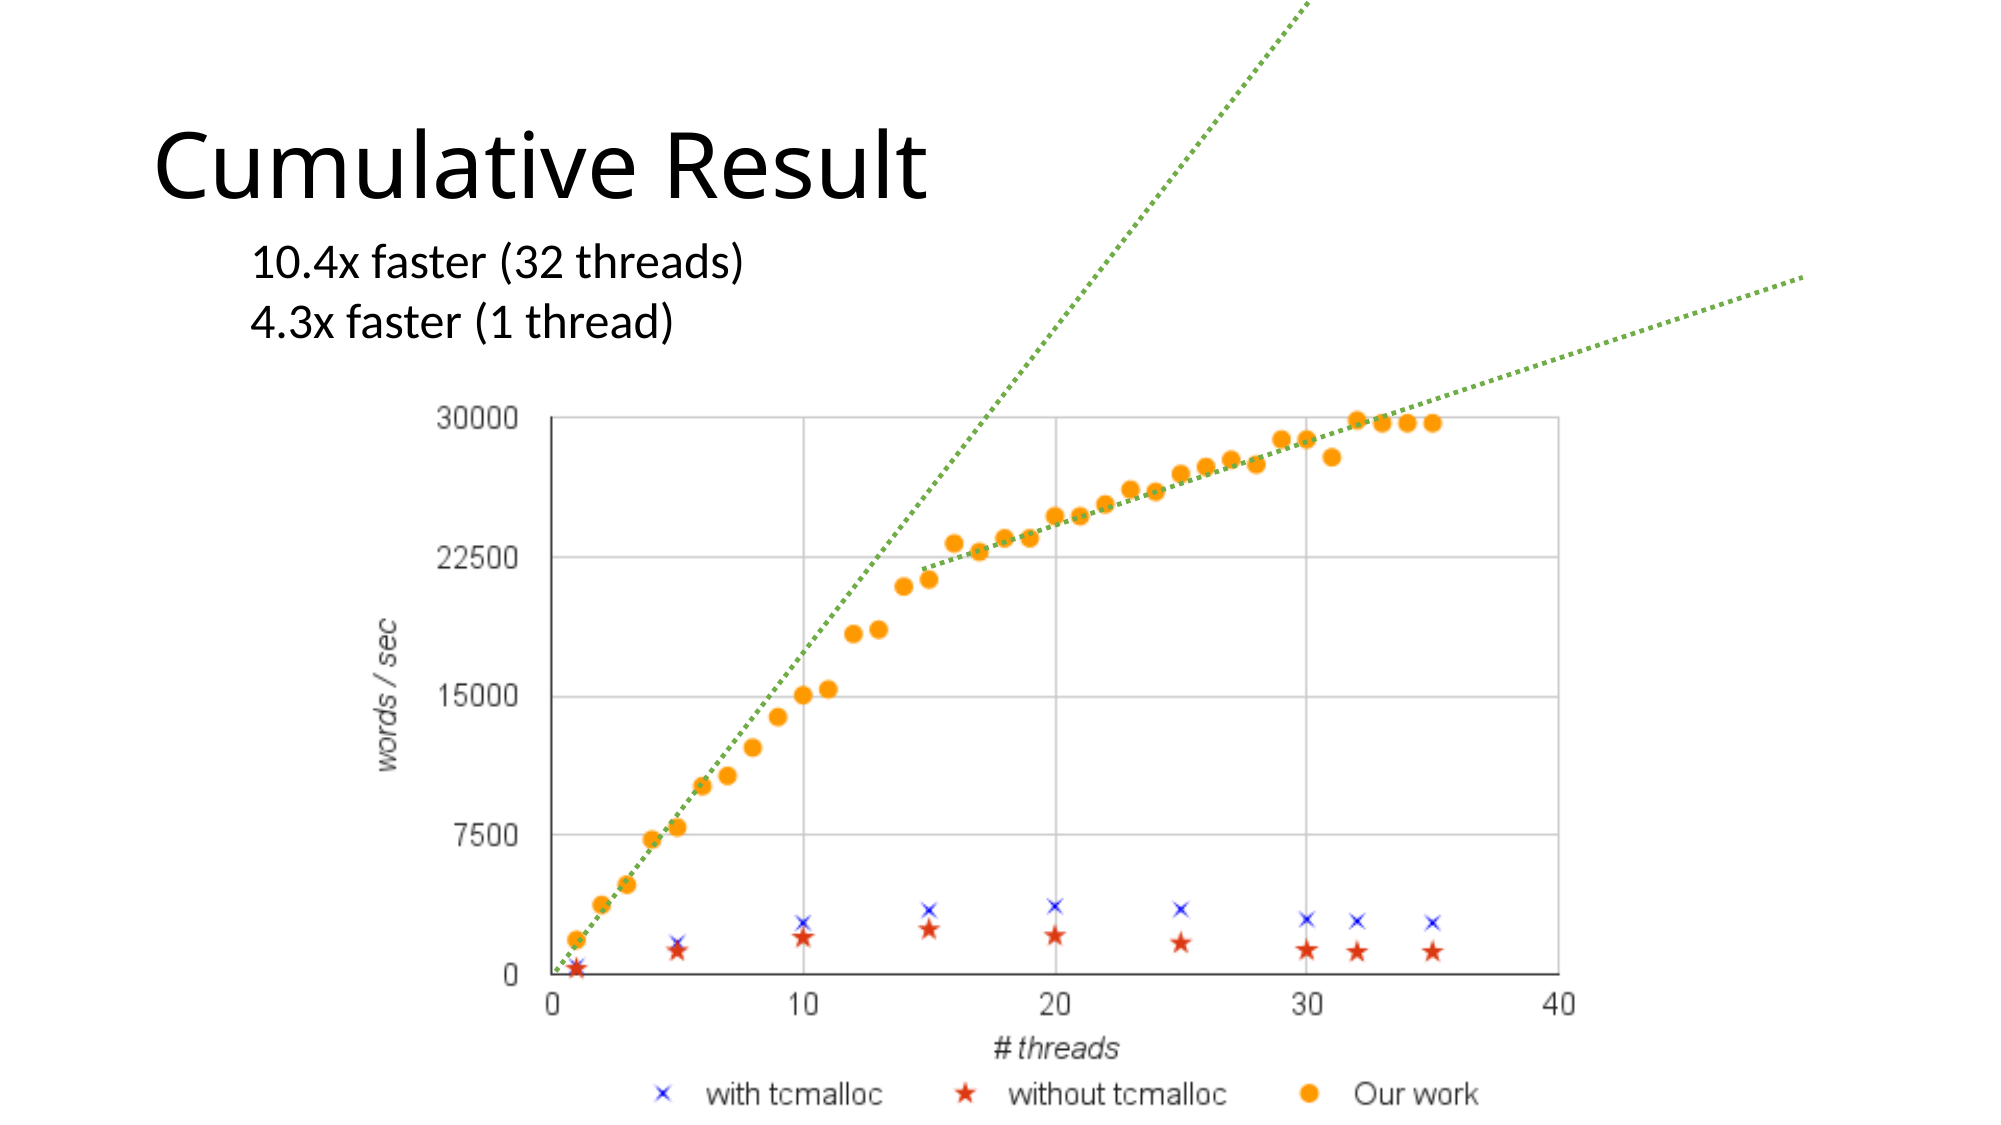

Cumulative Result
10.4x faster (32 threads)
4.3x faster (1 thread)